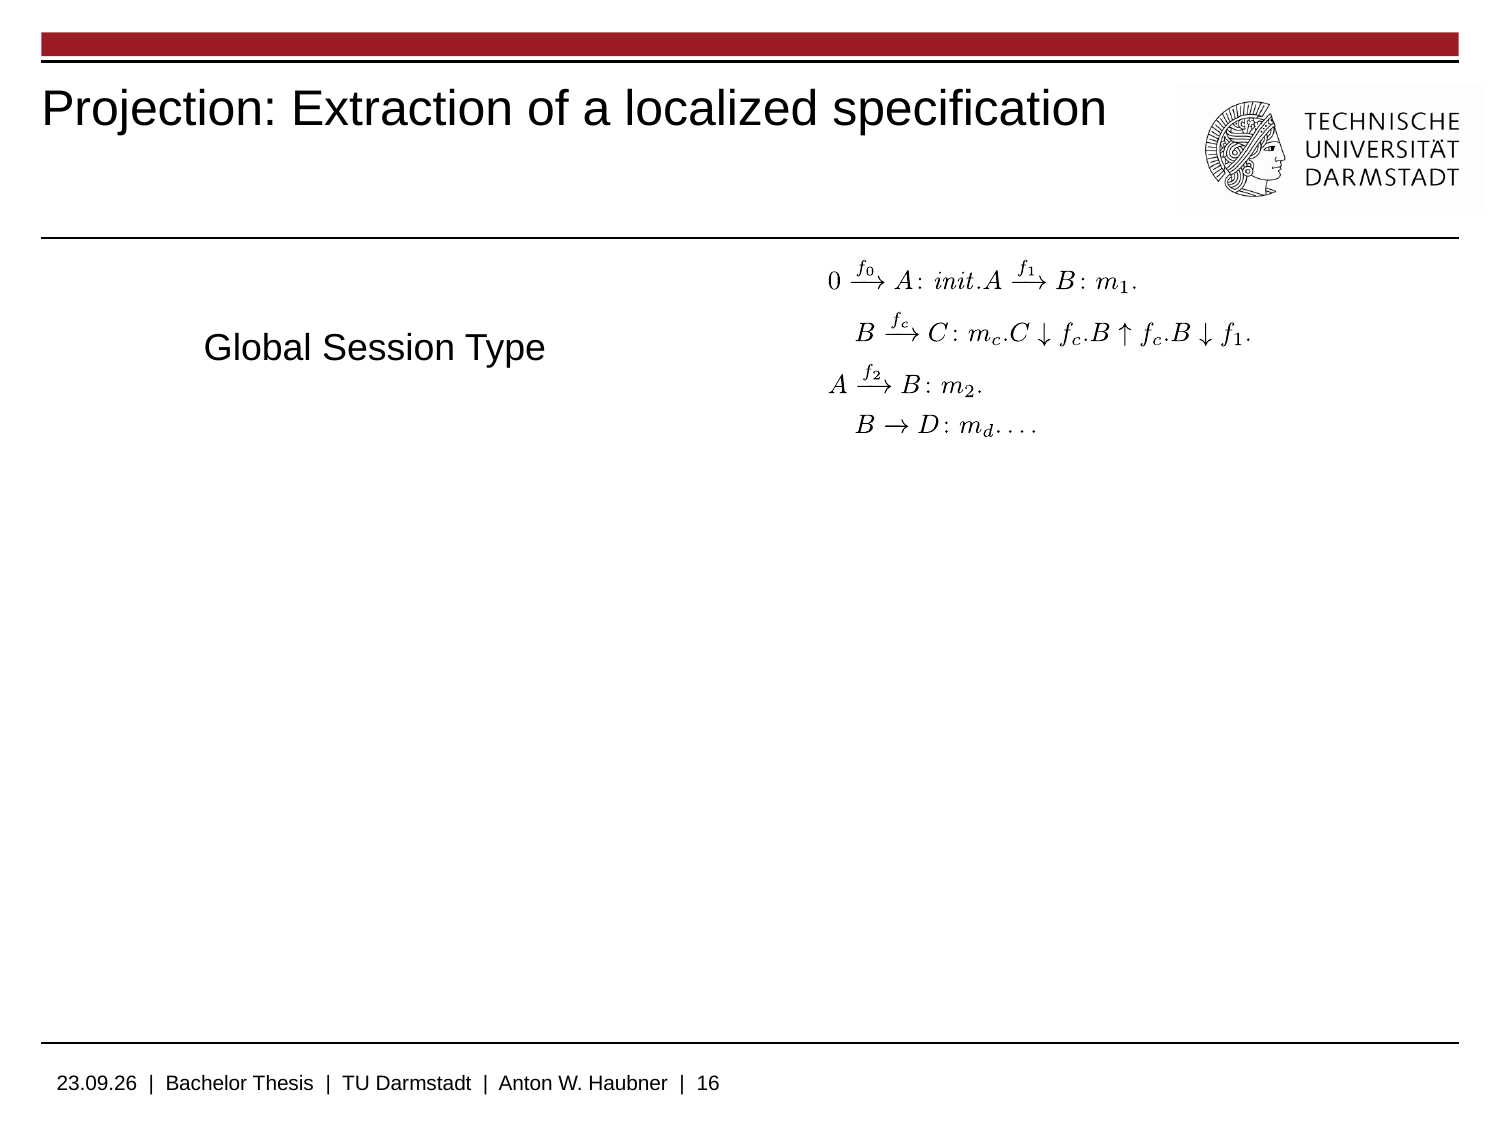

# Projection: Extraction of a localized specification
Global Session Type